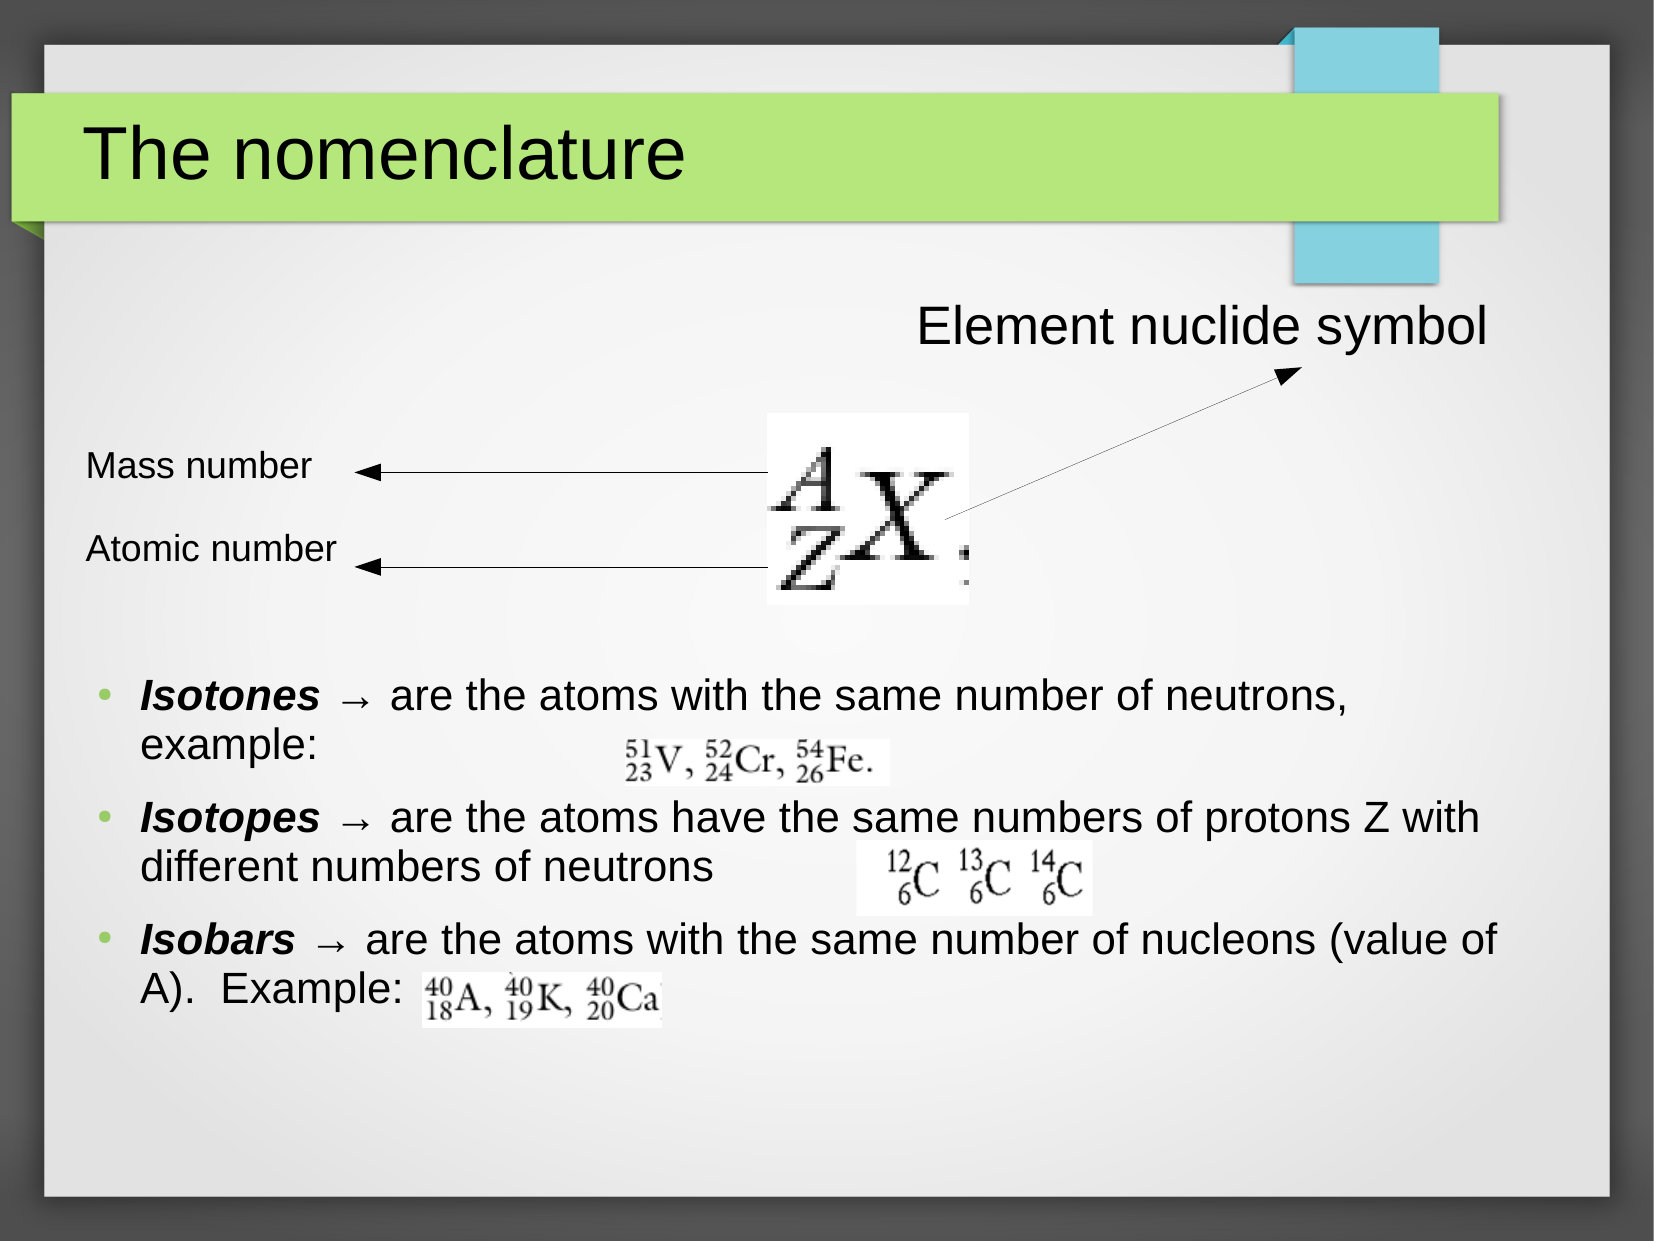

# The nomenclature
Element nuclide symbol
Mass number
Atomic number
Isotones → are the atoms with the same number of neutrons, example:
Isotopes → are the atoms have the same numbers of protons Z with different numbers of neutrons
Isobars → are the atoms with the same number of nucleons (value of A). Example: